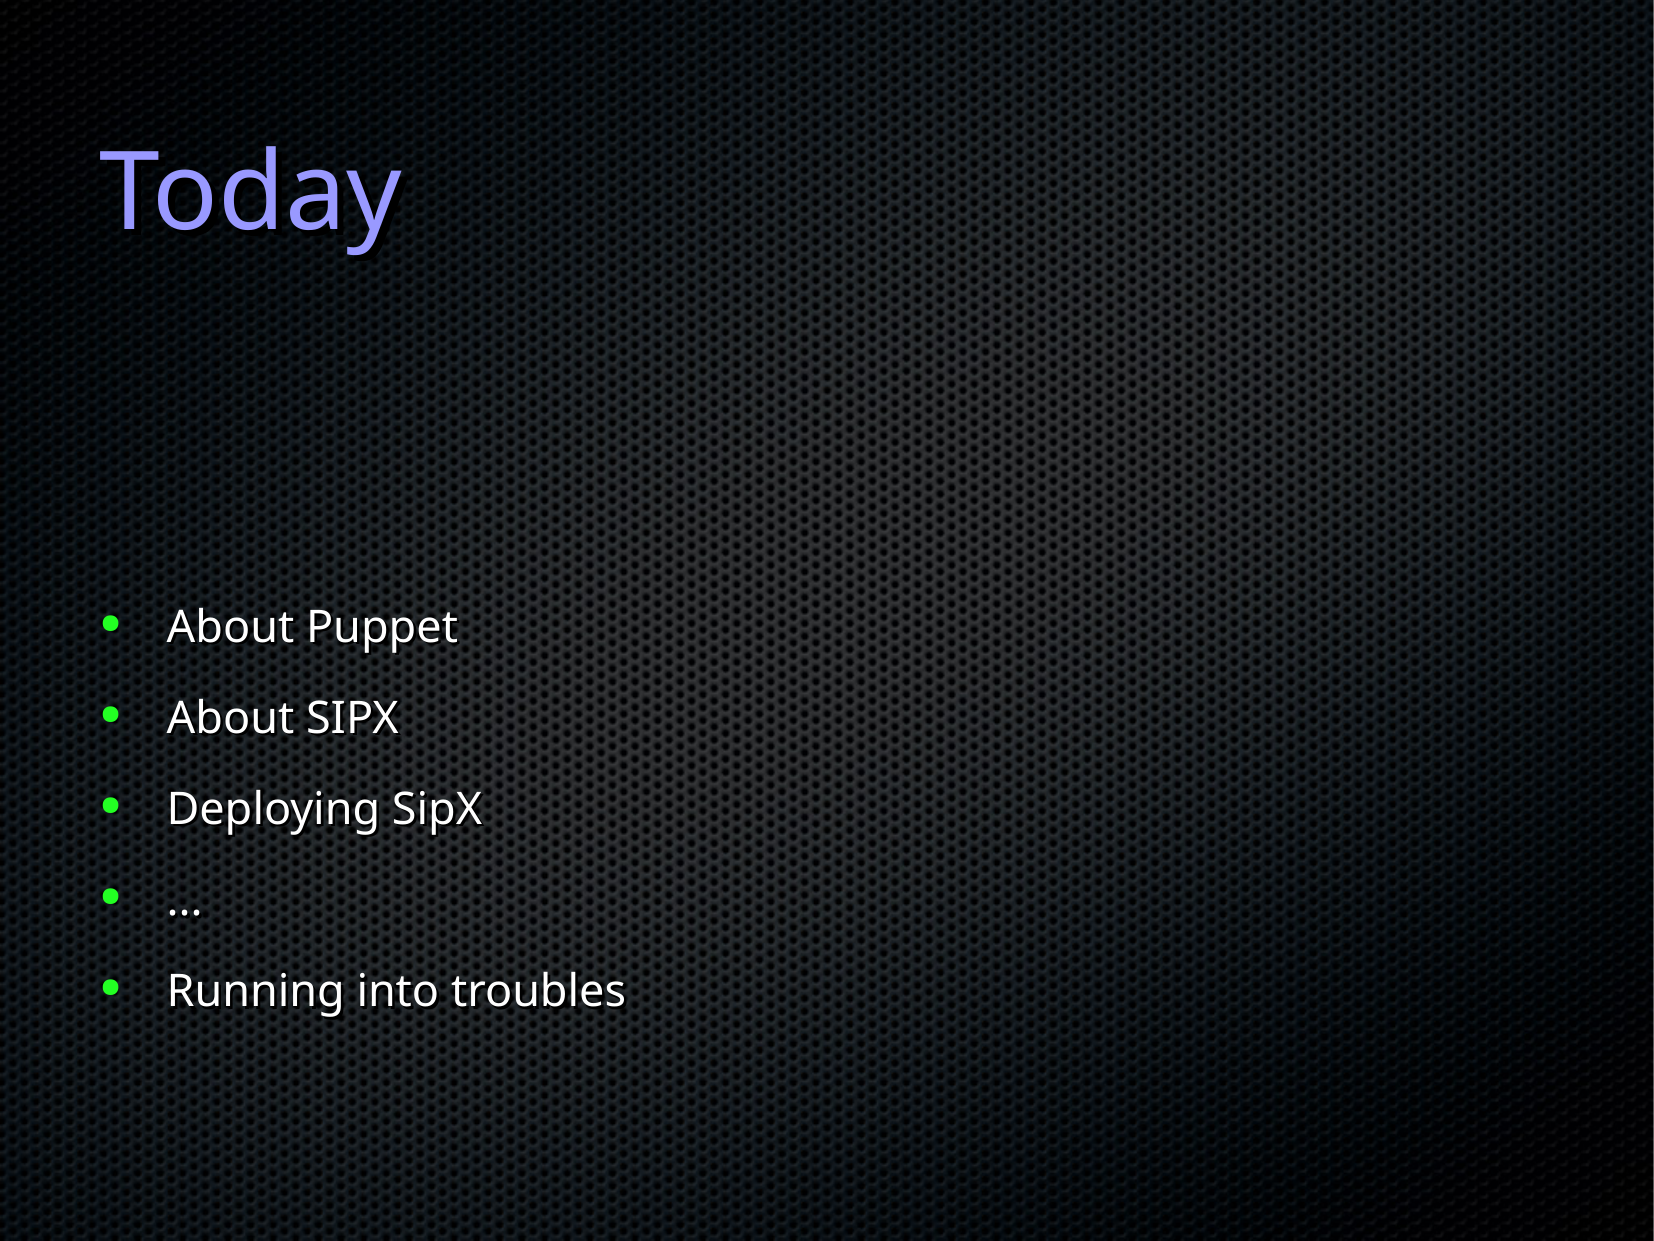

# Today
About Puppet
About SIPX
Deploying SipX
...
Running into troubles